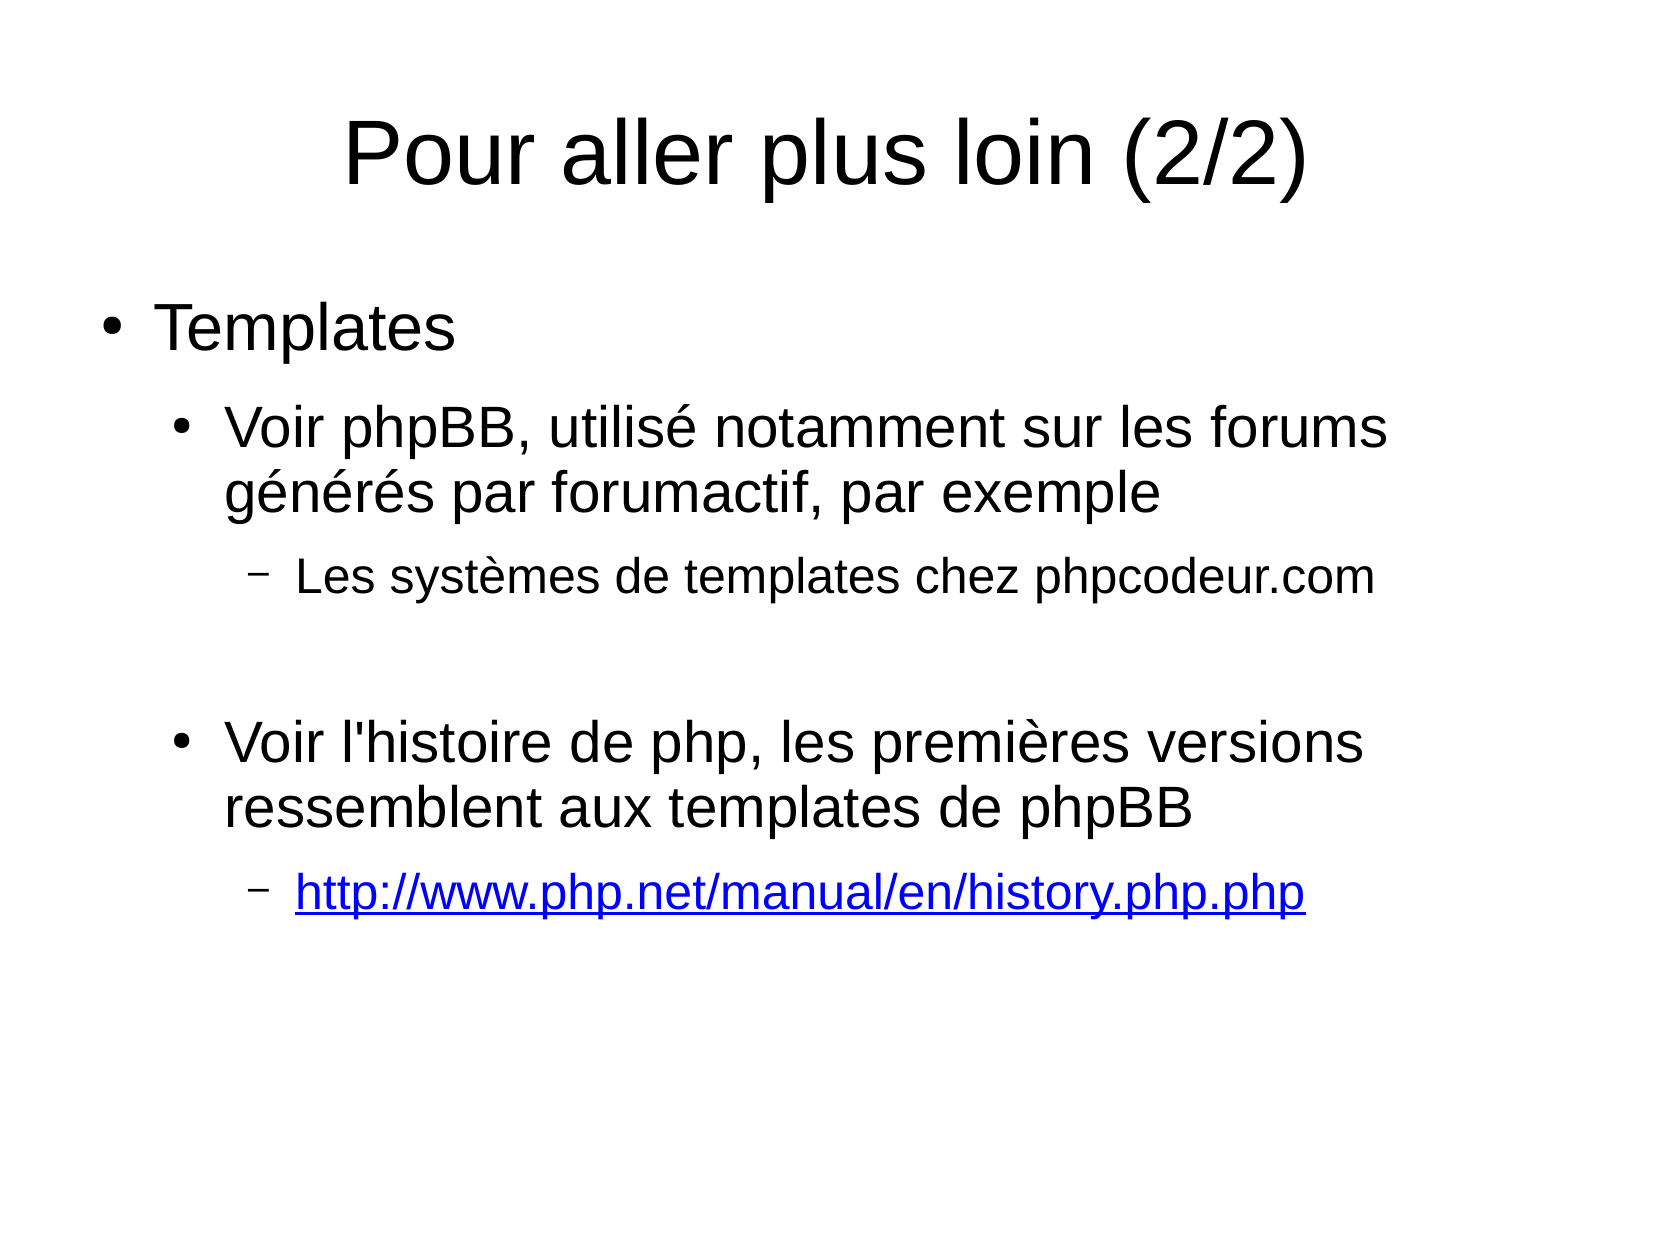

# Pour aller plus loin (2/2)
Templates
Voir phpBB, utilisé notamment sur les forums générés par forumactif, par exemple
Les systèmes de templates chez phpcodeur.com
Voir l'histoire de php, les premières versions ressemblent aux templates de phpBB
http://www.php.net/manual/en/history.php.php